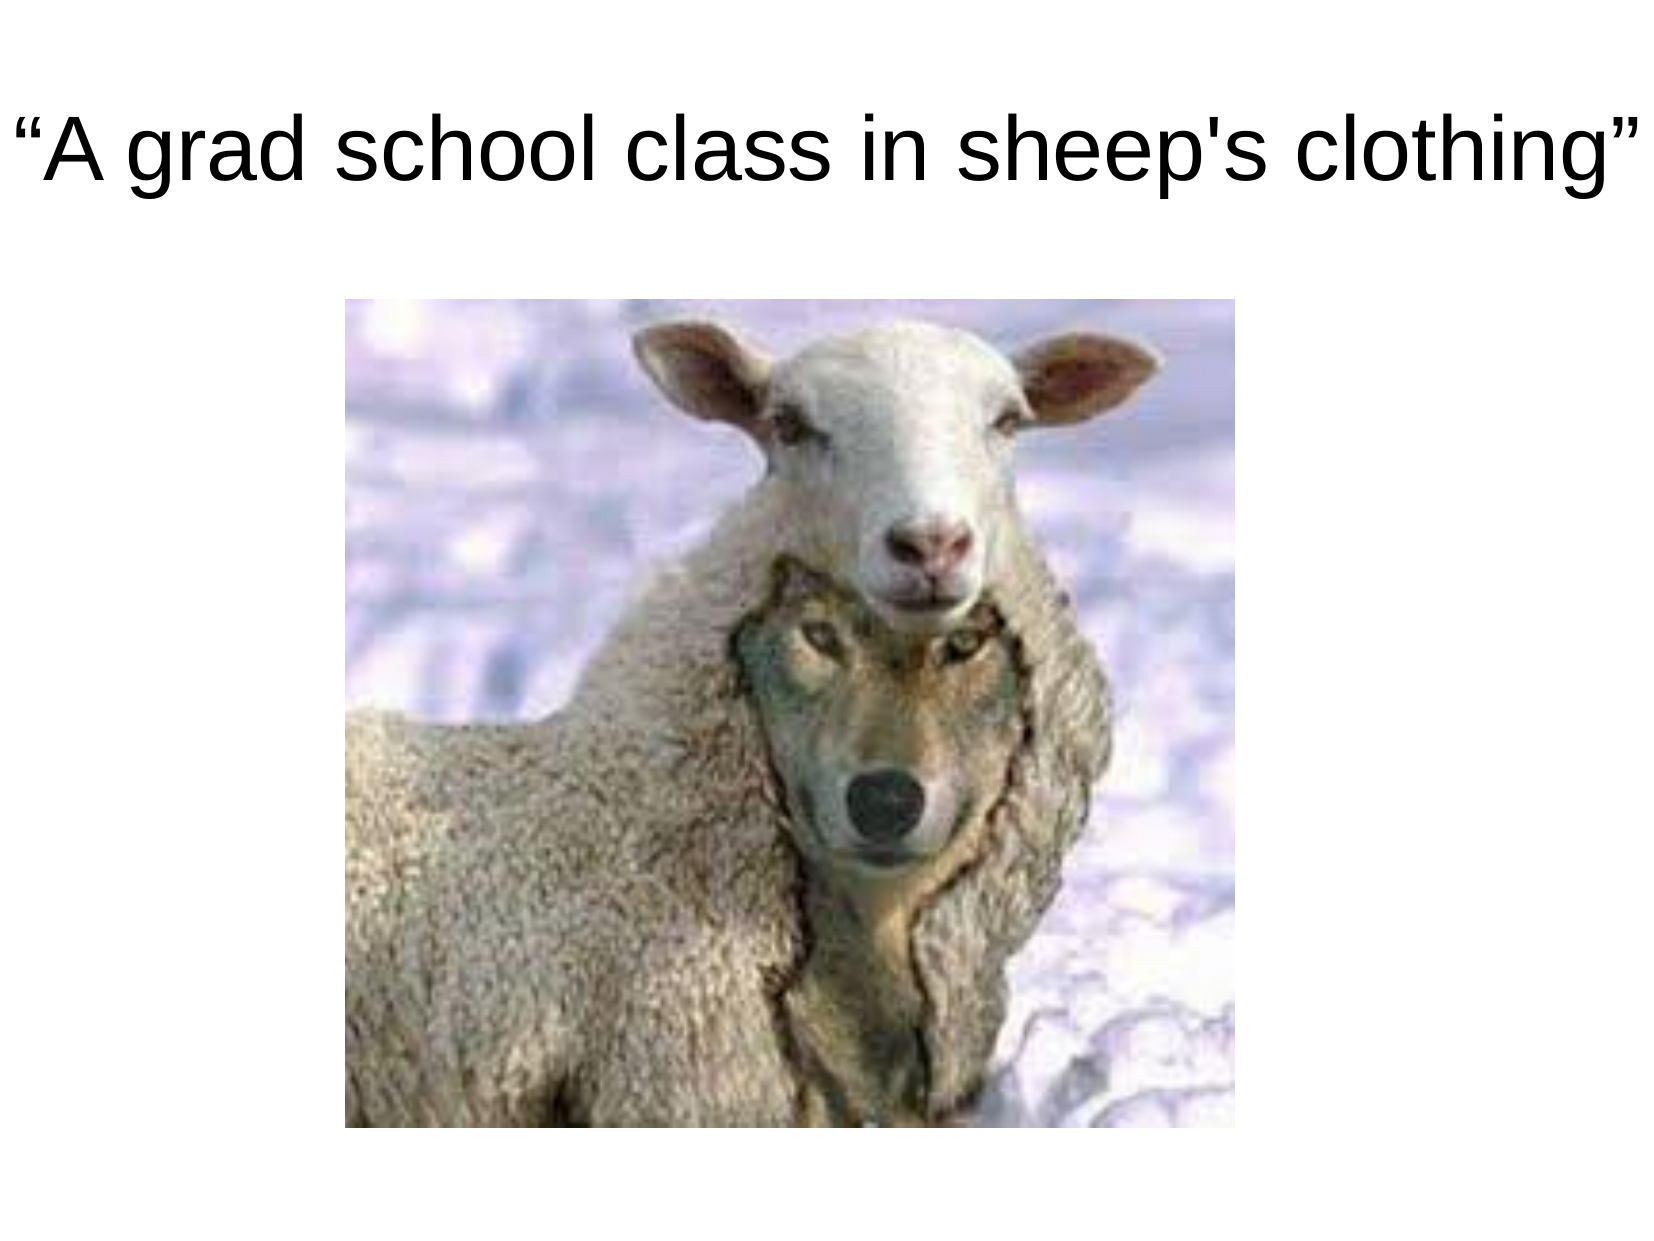

# “A grad school class in sheep's clothing”